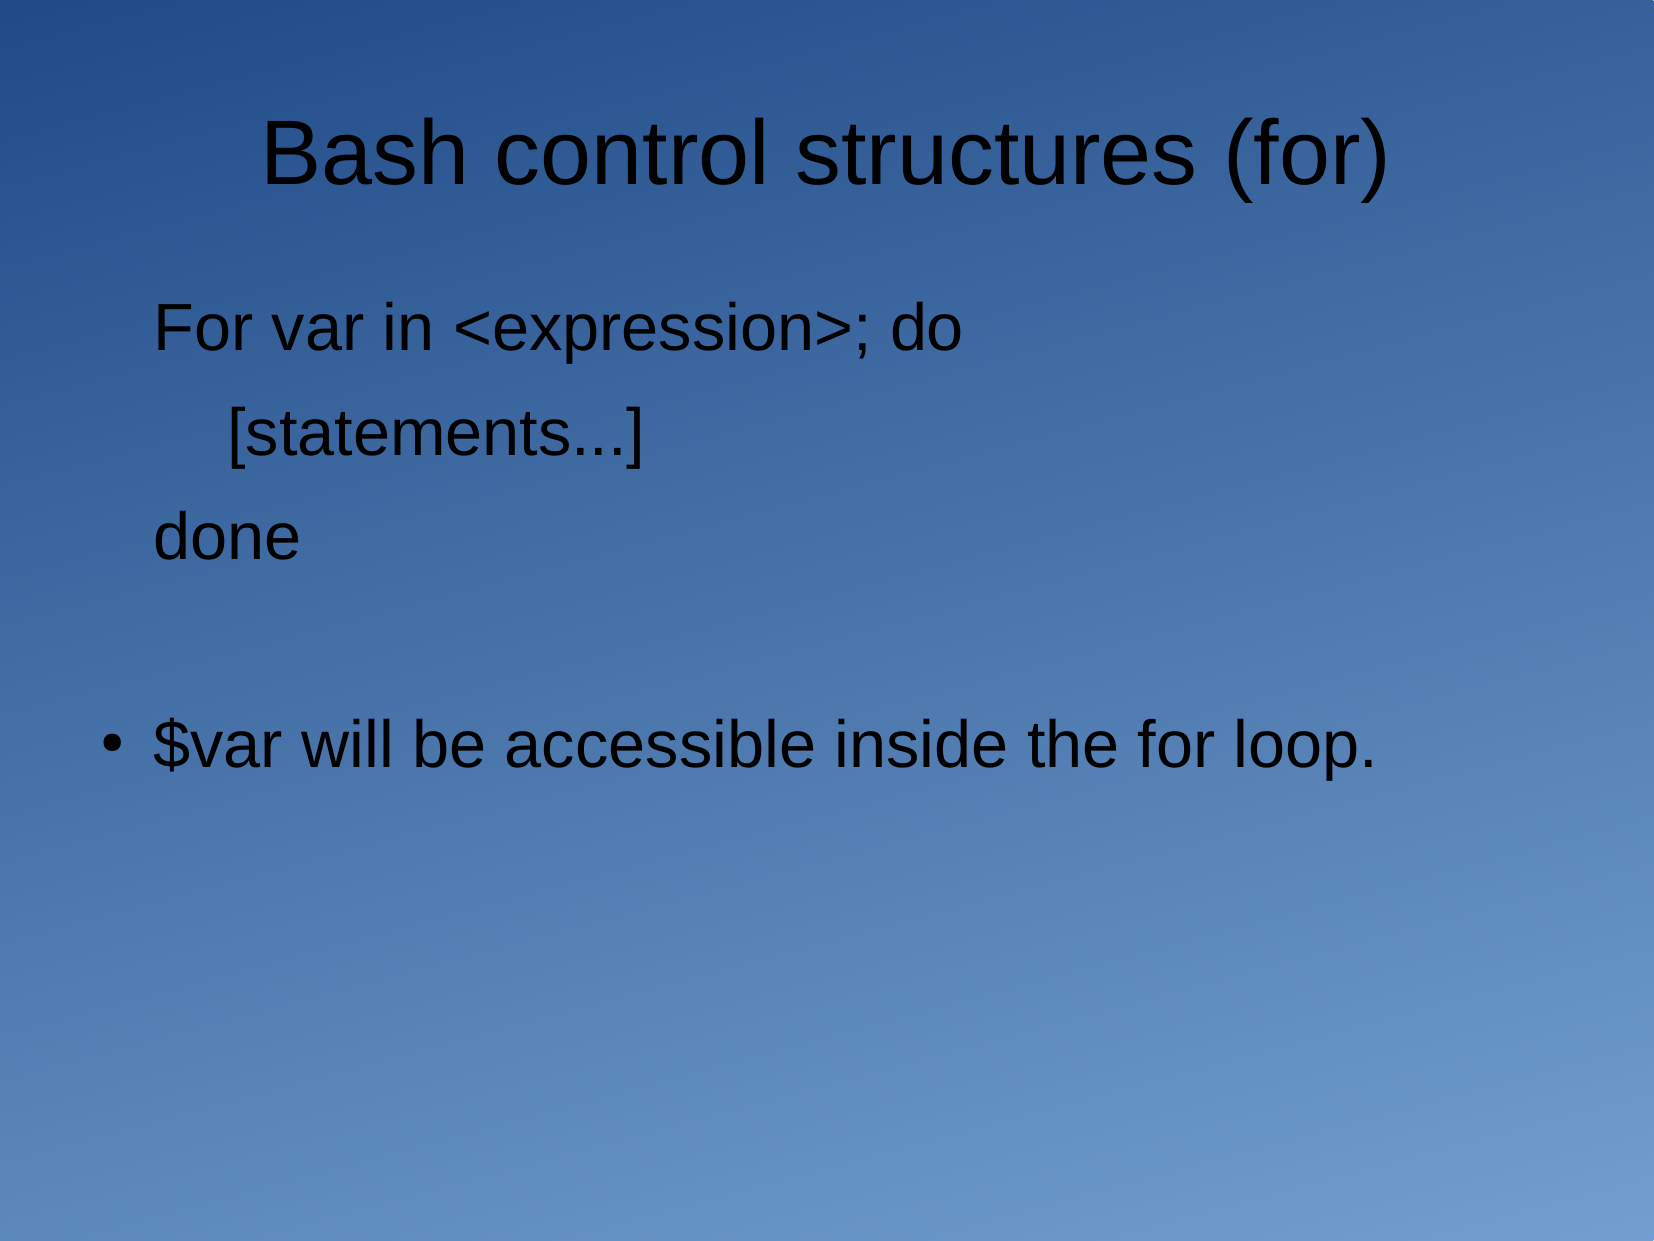

# Bash control structures (for)
For var in <expression>; do
 [statements...]
done
$var will be accessible inside the for loop.